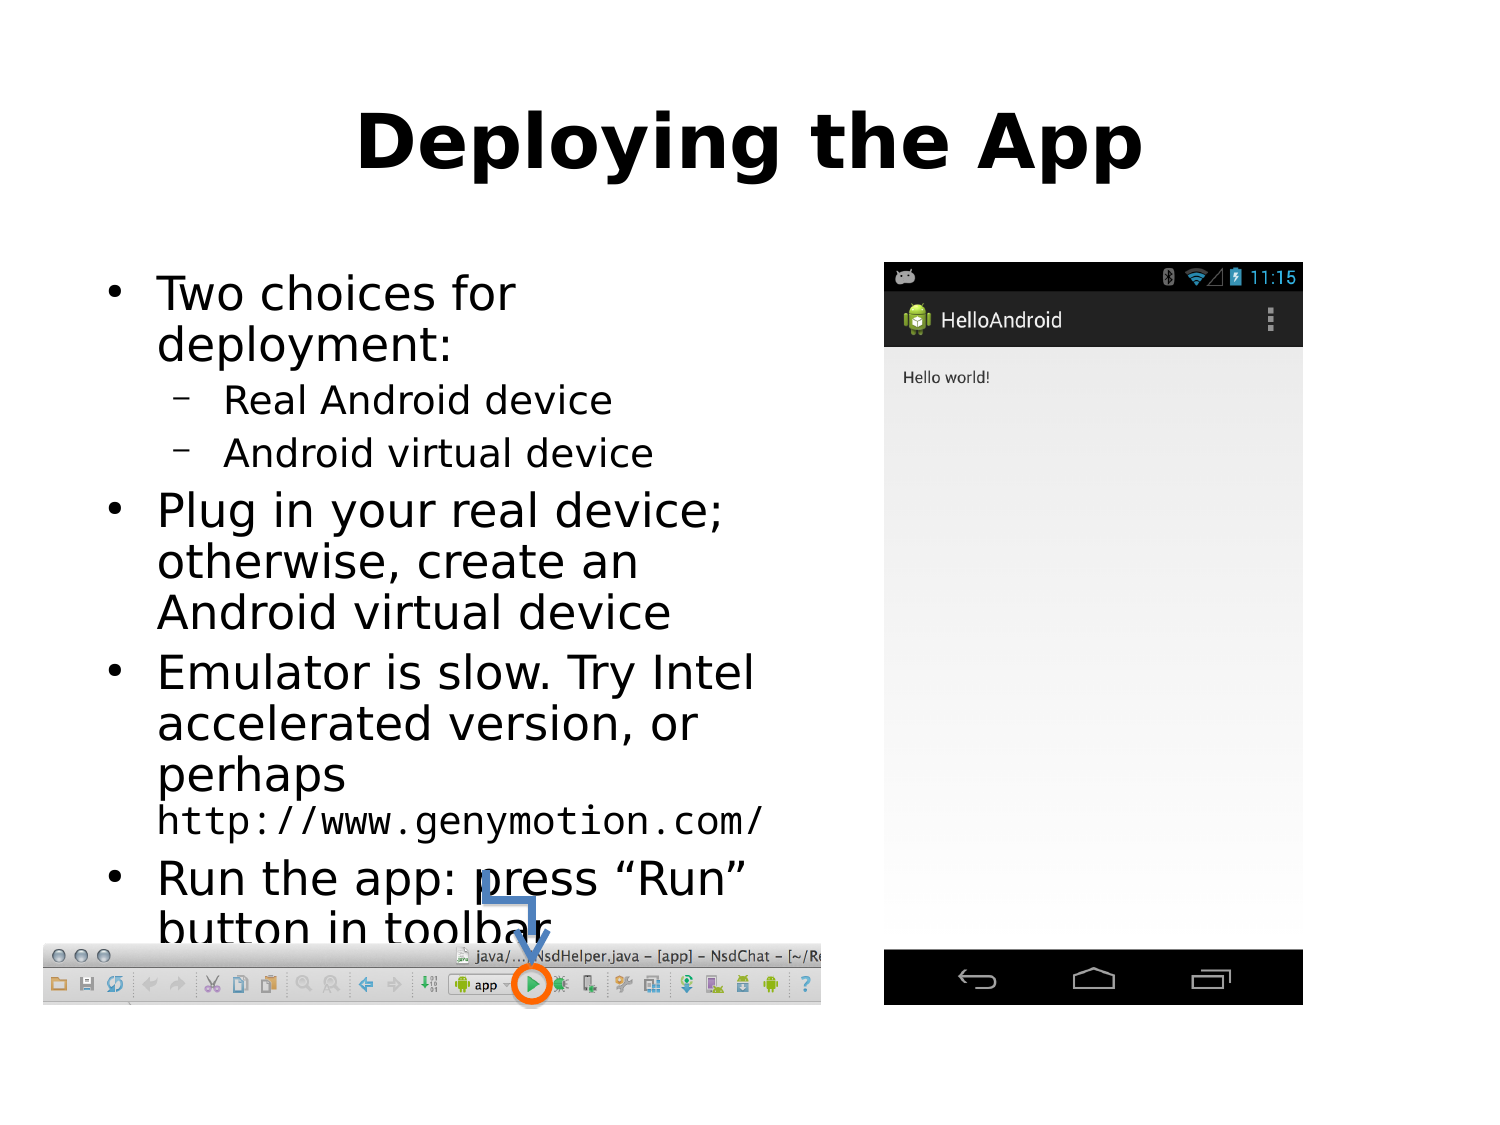

# Deploying the App
Two choices for deployment:
Real Android device
Android virtual device
Plug in your real device; otherwise, create an Android virtual device
Emulator is slow. Try Intel accelerated version, or perhaps
http://www.genymotion.com/
Run the app: press “Run” button in toolbar